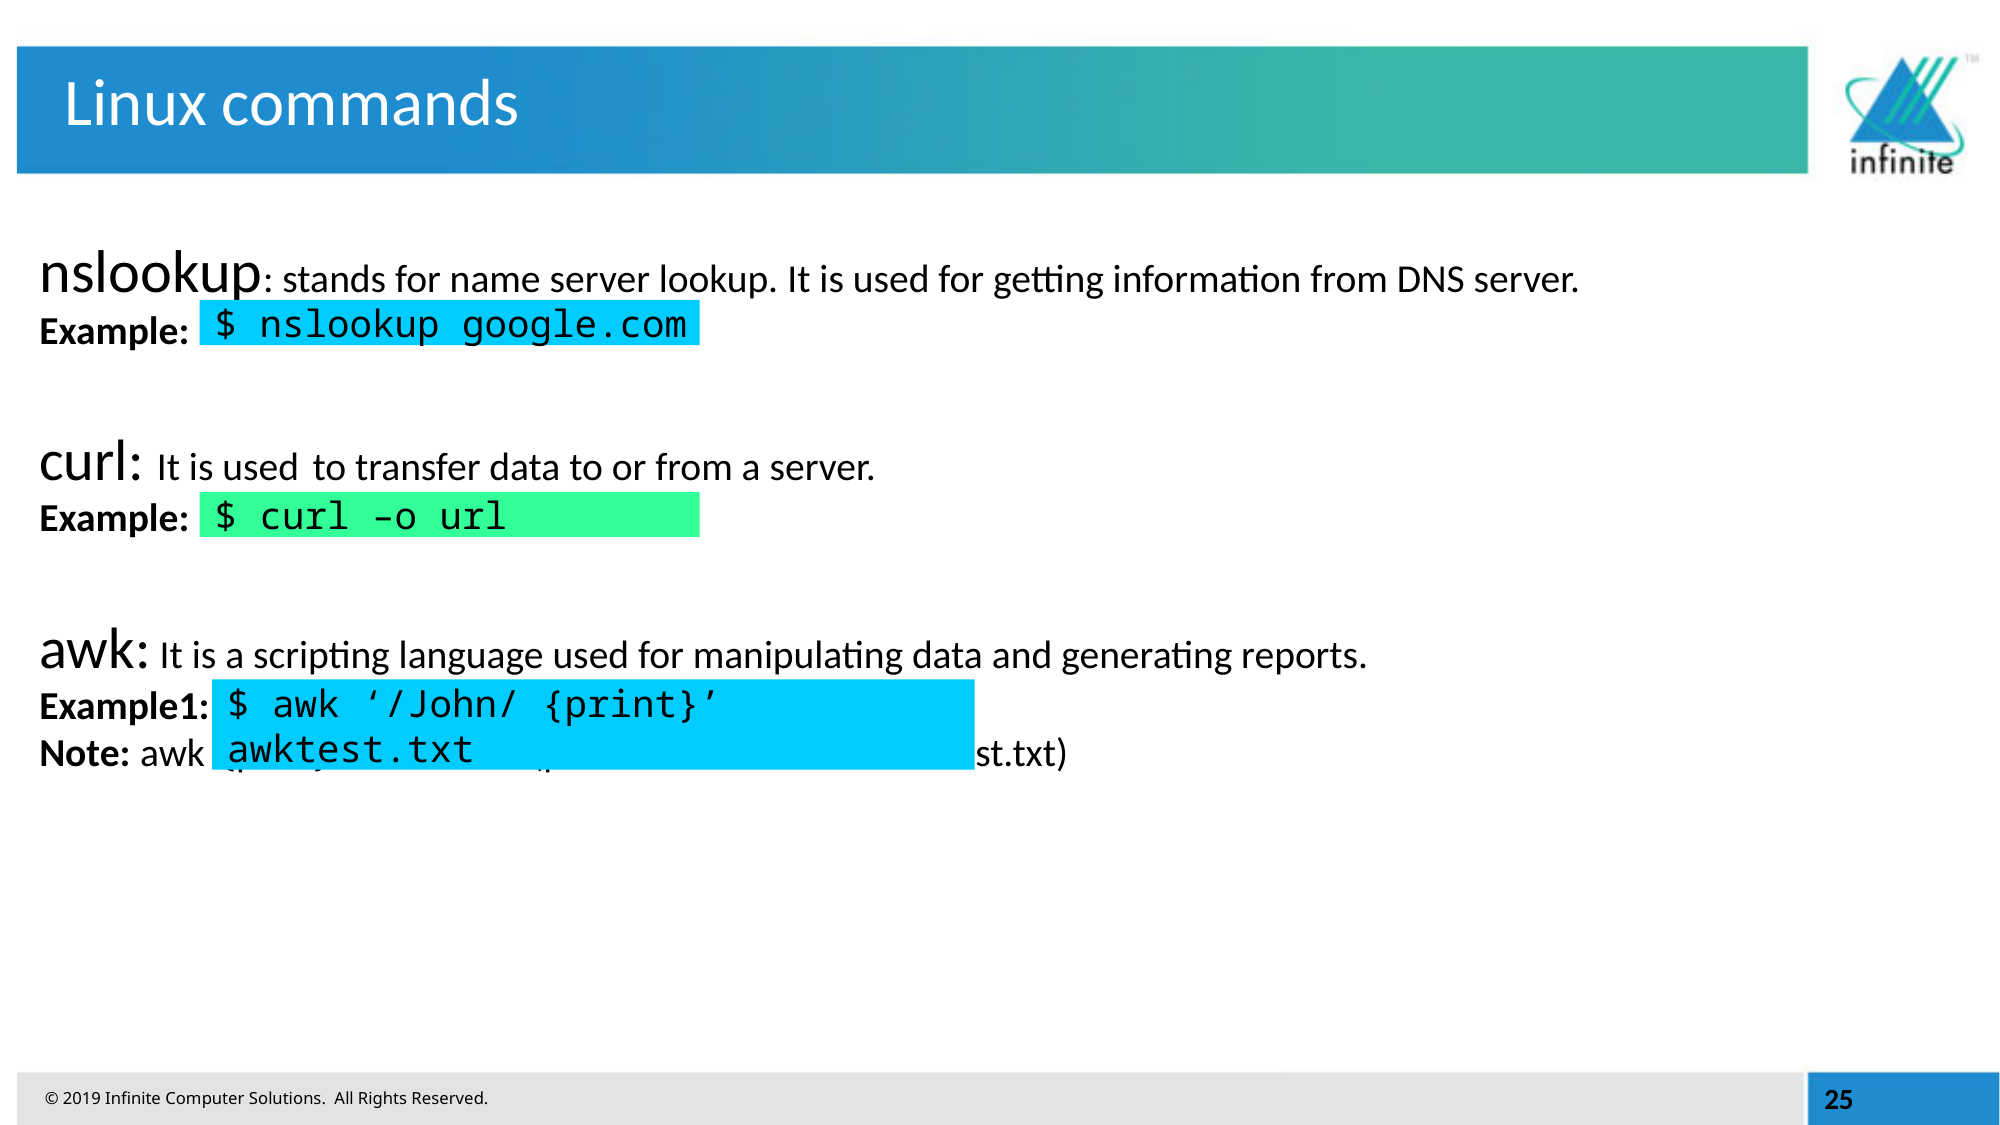

# Linux commands
nslookup: stands for name server lookup. It is used for getting information from DNS server.
Example:
curl: It is used to transfer data to or from a server.
Example:
awk: It is a scripting language used for manipulating data and generating reports.
Example1::
Note: awk ‘{print}’ awktest.txt (prints all the lines of awktest.txt)
$ nslookup google.com
$ curl –o url
$ awk ‘/John/ {print}’ awktest.txt